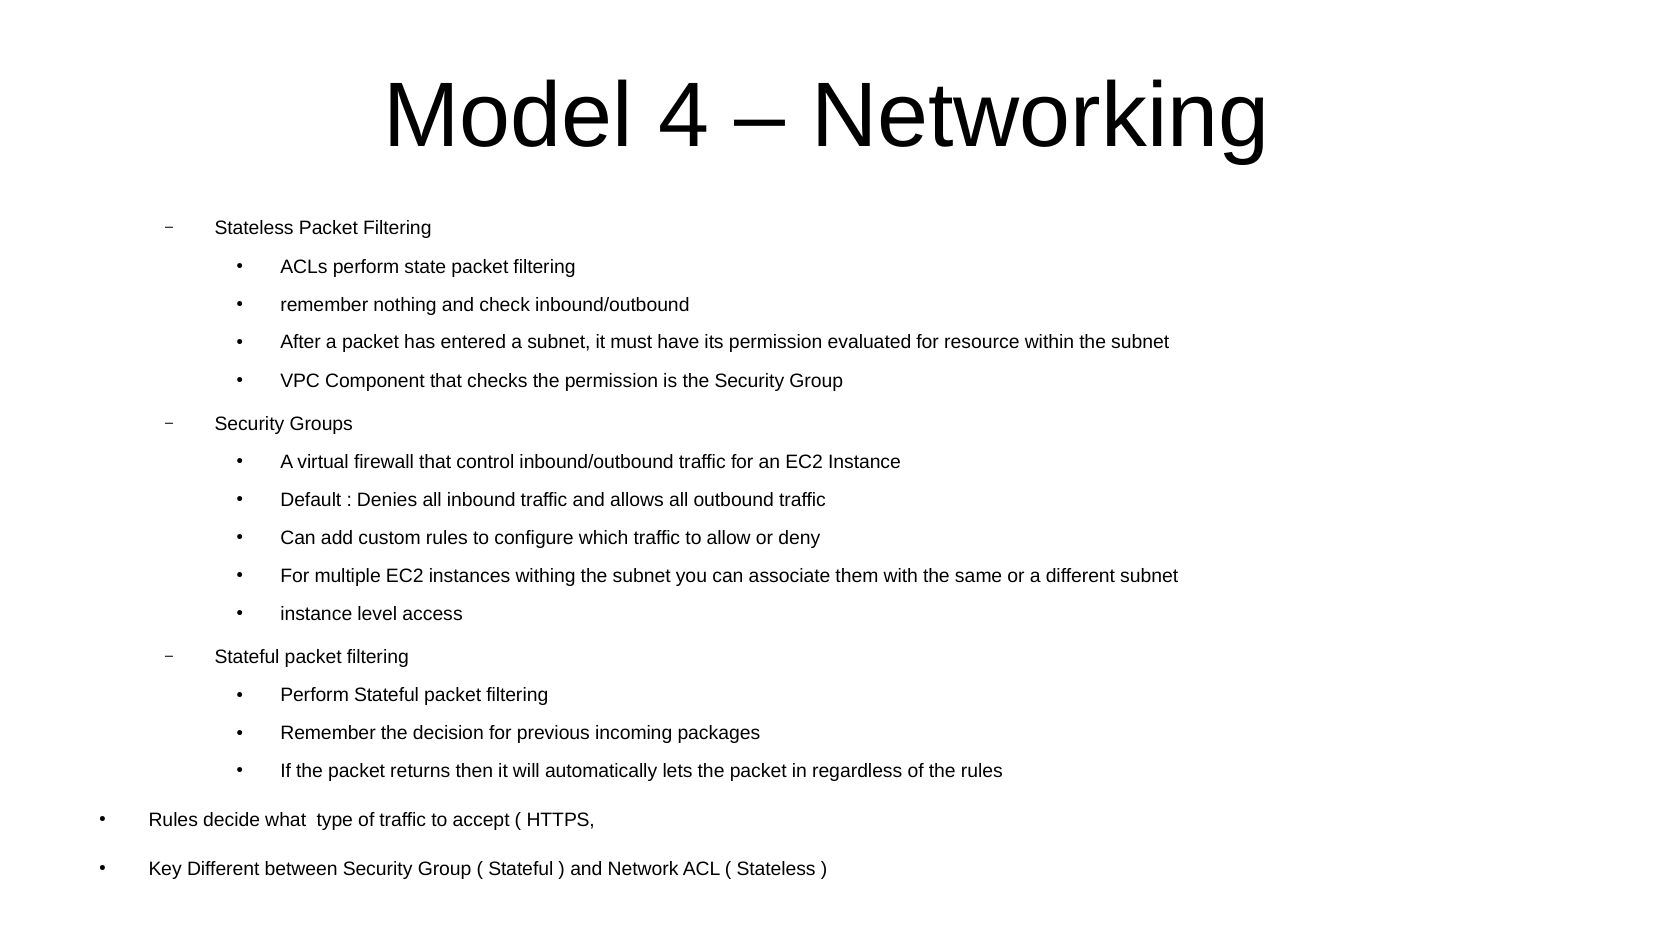

# Model 4 – Networking
Stateless Packet Filtering
ACLs perform state packet filtering
remember nothing and check inbound/outbound
After a packet has entered a subnet, it must have its permission evaluated for resource within the subnet
VPC Component that checks the permission is the Security Group
Security Groups
A virtual firewall that control inbound/outbound traffic for an EC2 Instance
Default : Denies all inbound traffic and allows all outbound traffic
Can add custom rules to configure which traffic to allow or deny
For multiple EC2 instances withing the subnet you can associate them with the same or a different subnet
instance level access
Stateful packet filtering
Perform Stateful packet filtering
Remember the decision for previous incoming packages
If the packet returns then it will automatically lets the packet in regardless of the rules
Rules decide what type of traffic to accept ( HTTPS,
Key Different between Security Group ( Stateful ) and Network ACL ( Stateless )